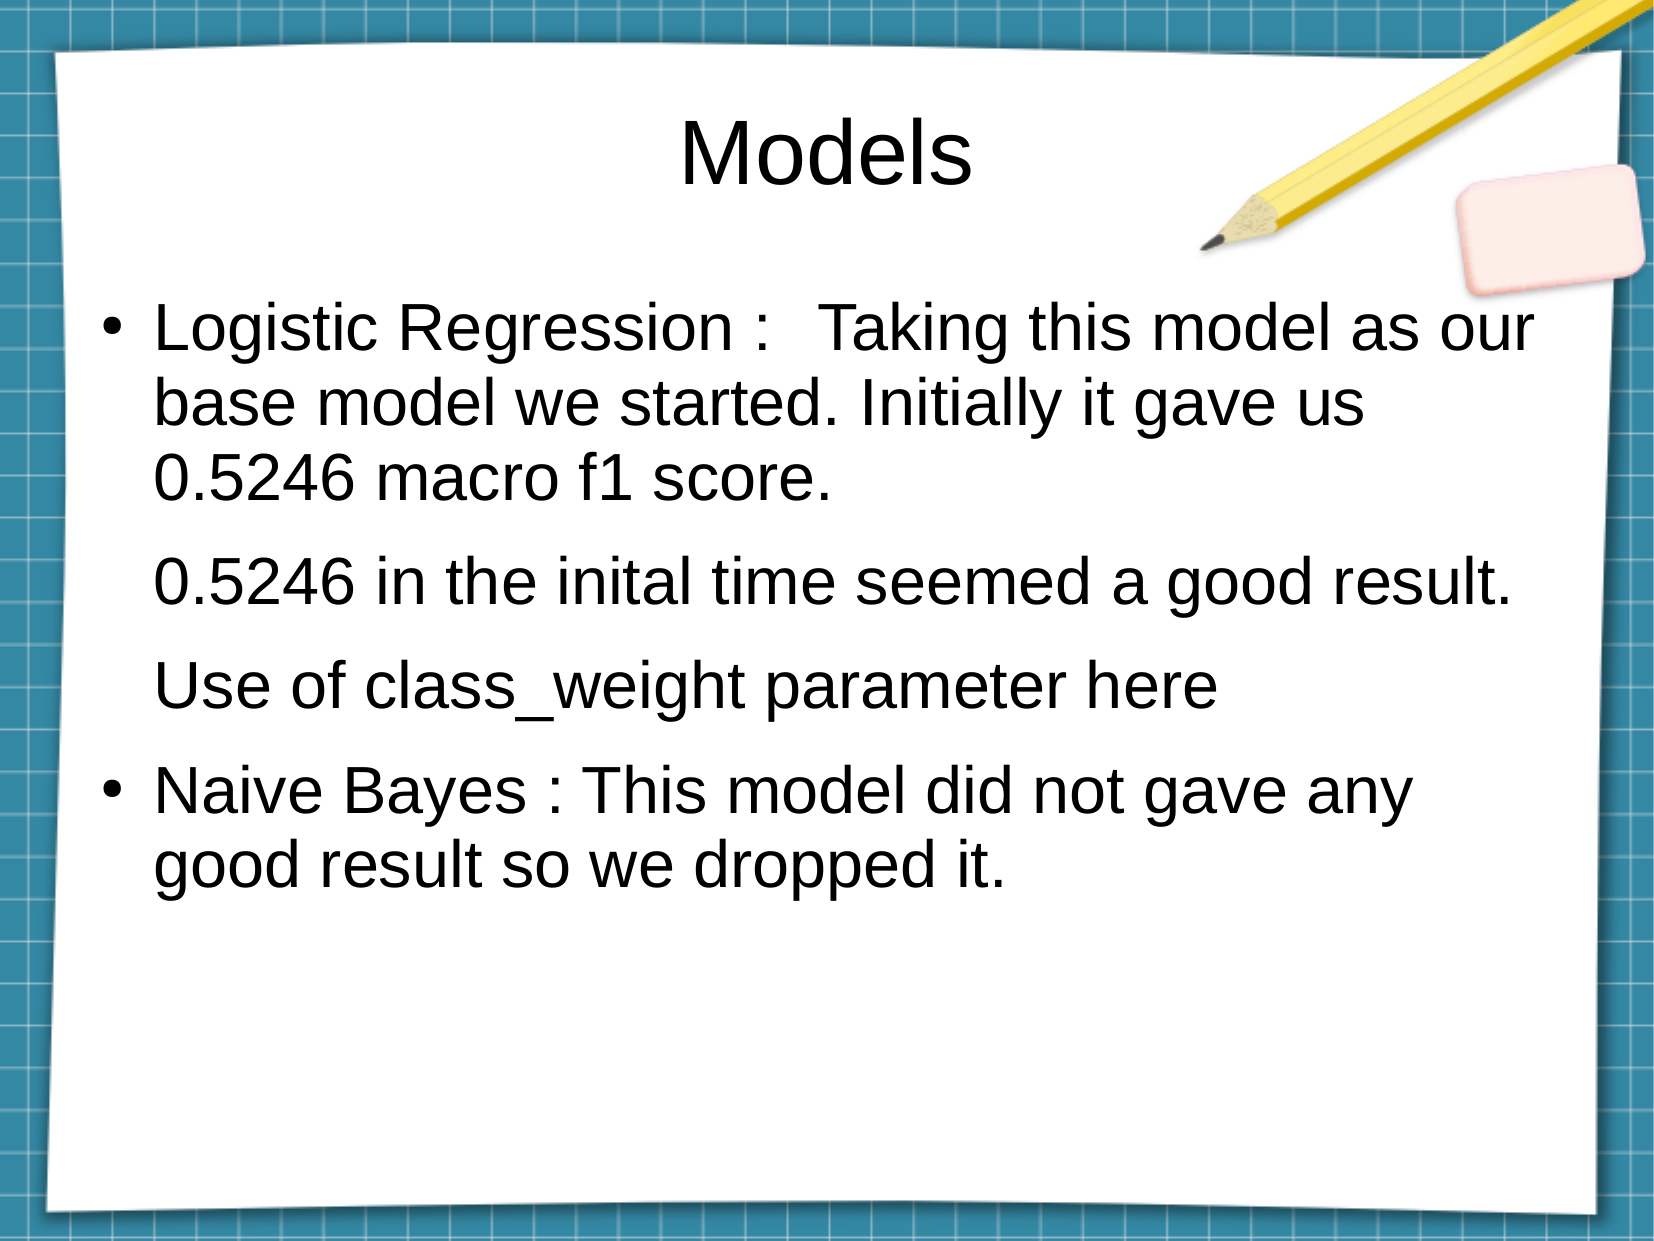

# Models
Logistic Regression : 	Taking this model as our base model we started. Initially it gave us 0.5246 macro f1 score.
0.5246 in the inital time seemed a good result.
Use of class_weight parameter here
Naive Bayes : This model did not gave any good result so we dropped it.